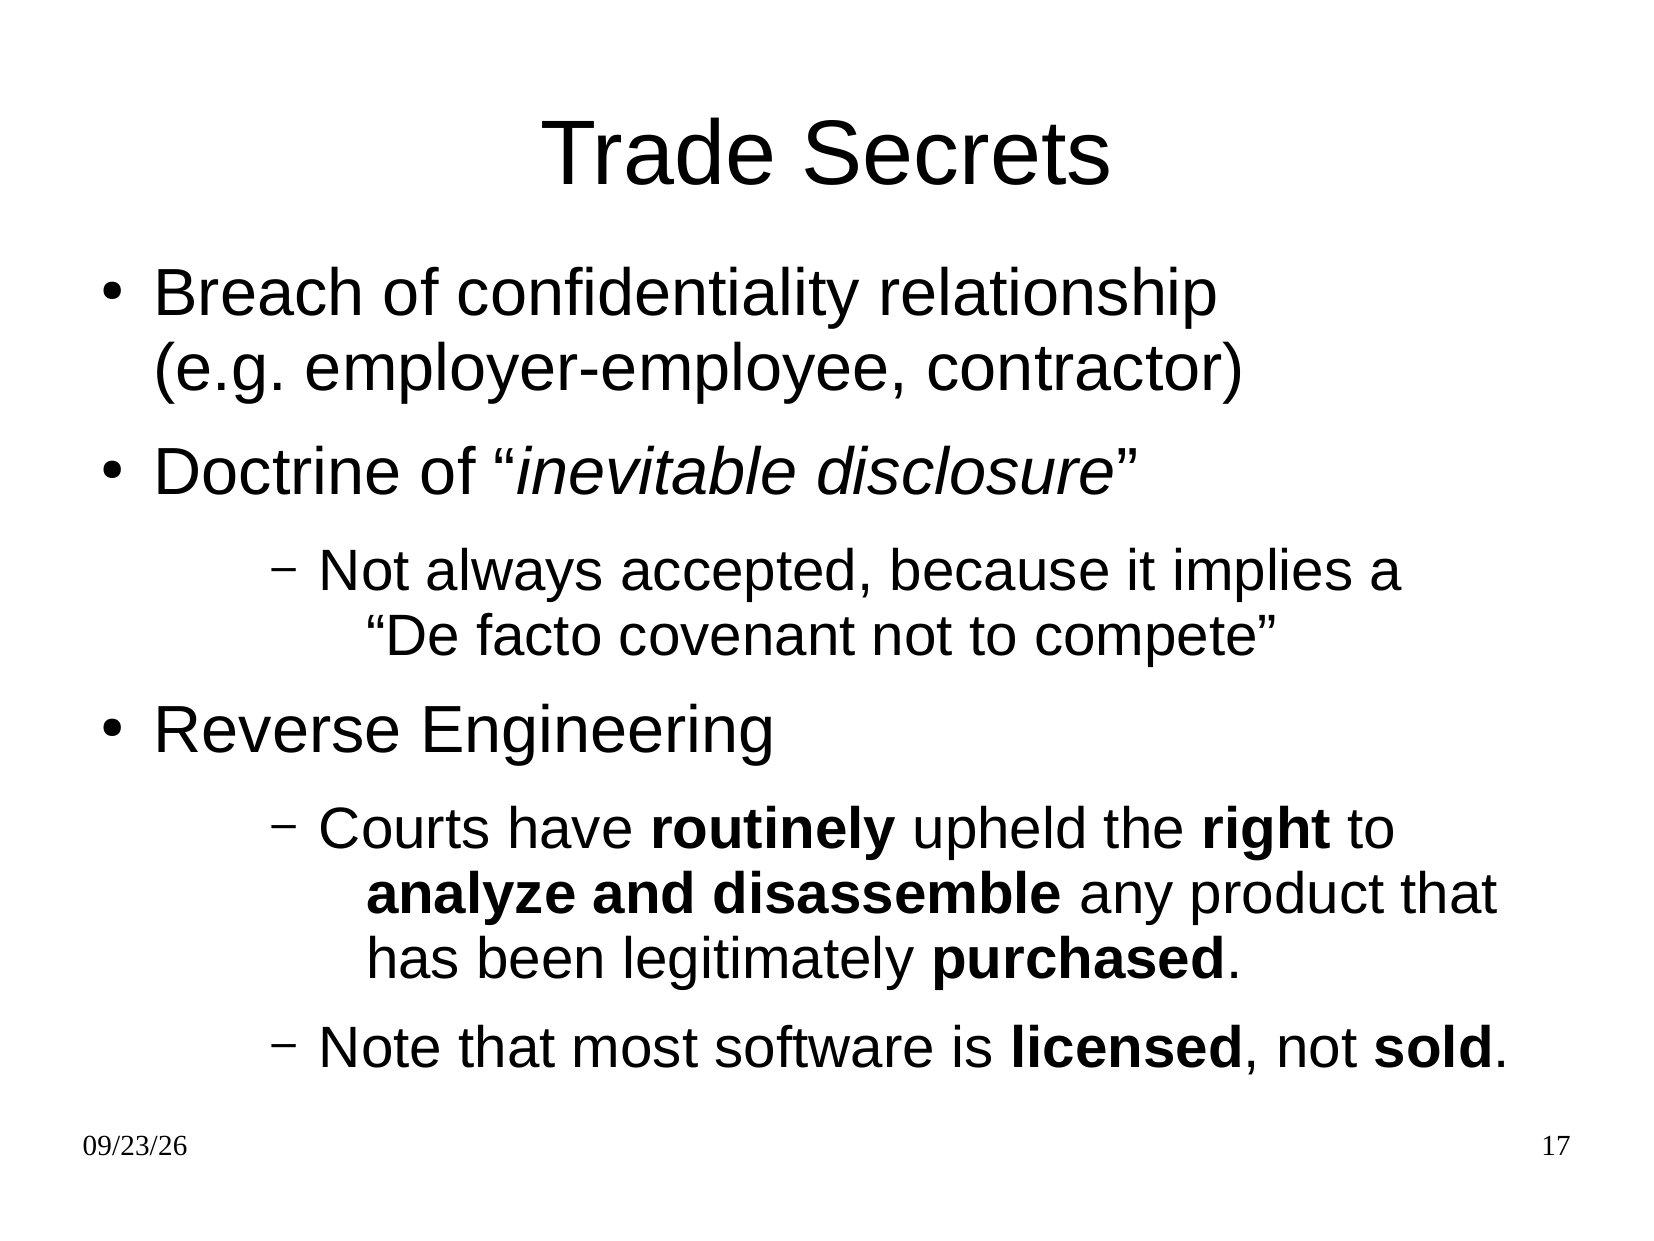

# Trade Secrets
Breach of confidentiality relationship
(e.g. employer-employee, contractor)
Doctrine of “inevitable disclosure”
Not always accepted, because it implies a
“De facto covenant not to compete”
Reverse Engineering
Courts have routinely upheld the right to analyze and disassemble any product that has been legitimately purchased.
Note that most software is licensed, not sold.
17